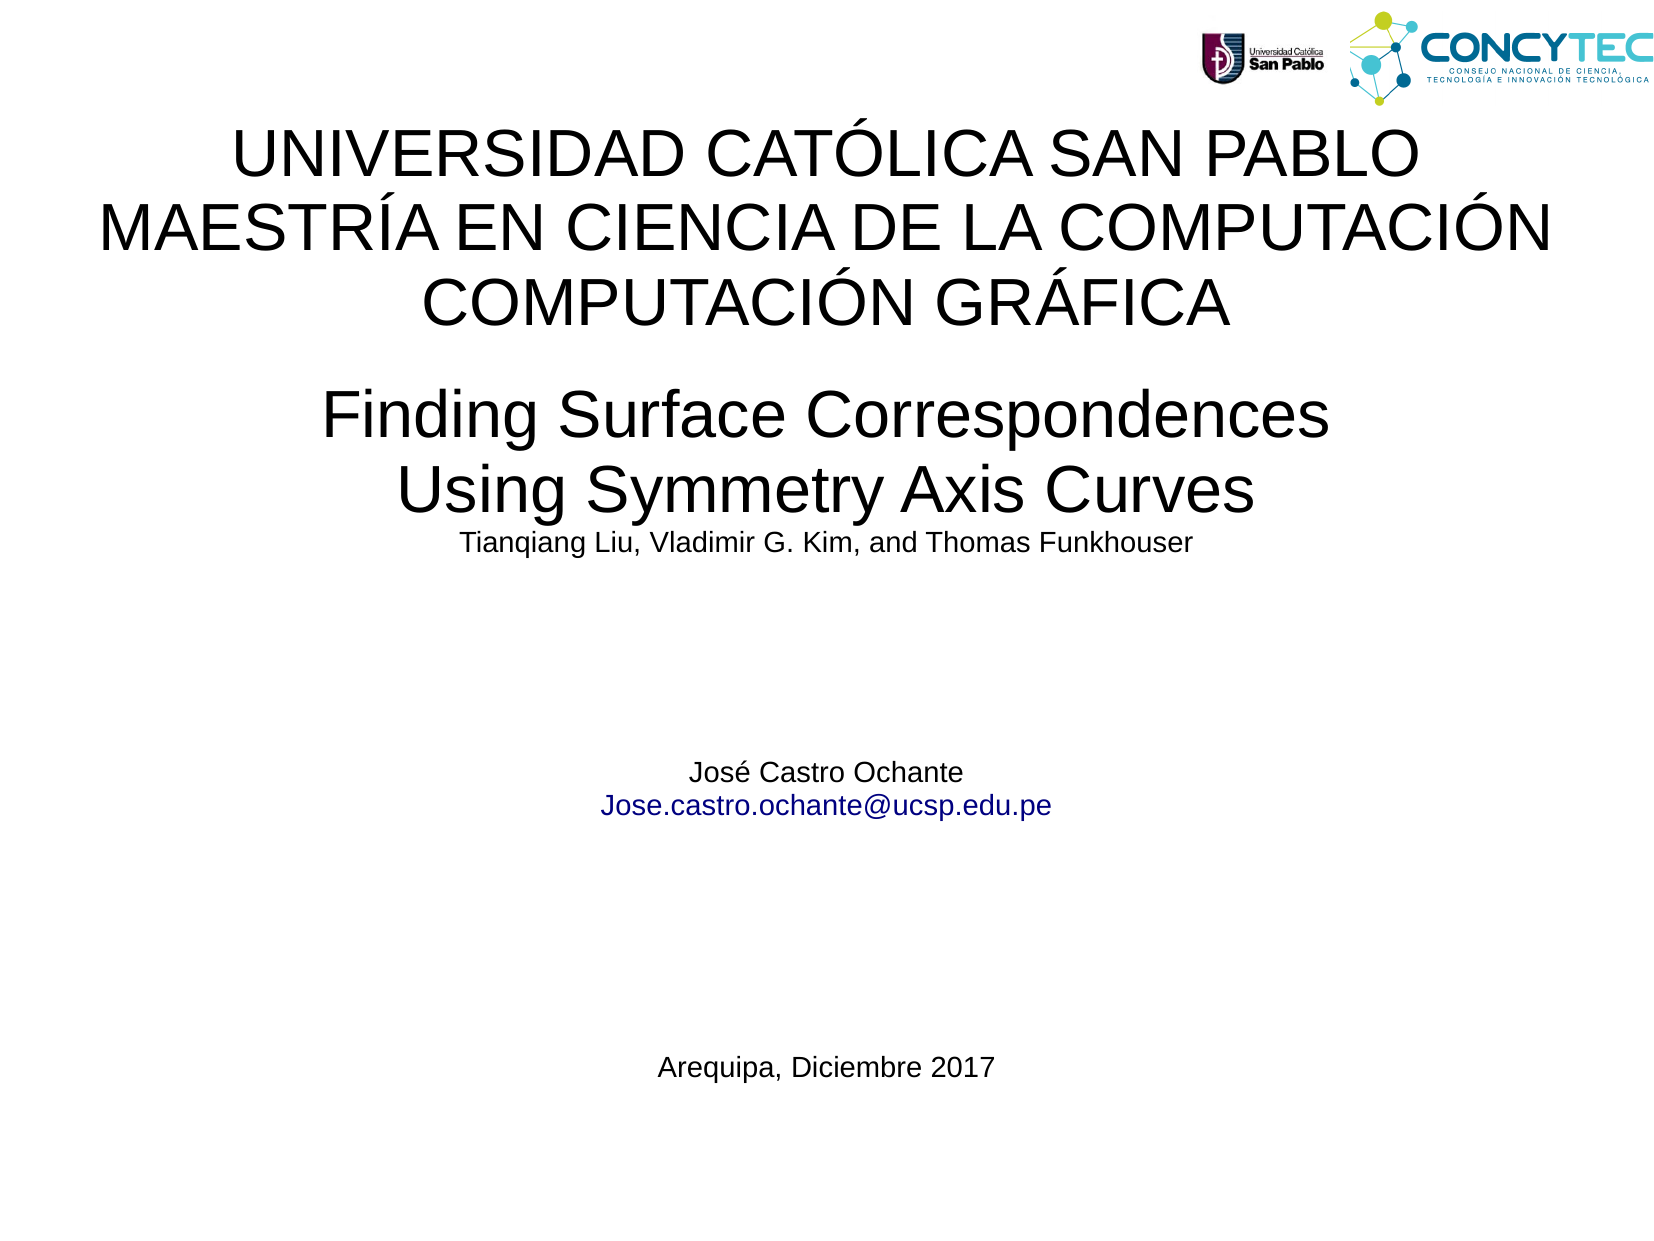

# UNIVERSIDAD CATÓLICA SAN PABLO MAESTRÍA EN CIENCIA DE LA COMPUTACIÓN COMPUTACIÓN GRÁFICA
Finding Surface Correspondences
Using Symmetry Axis Curves
Tianqiang Liu, Vladimir G. Kim, and Thomas Funkhouser
José Castro Ochante
Jose.castro.ochante@ucsp.edu.pe
Arequipa, Diciembre 2017